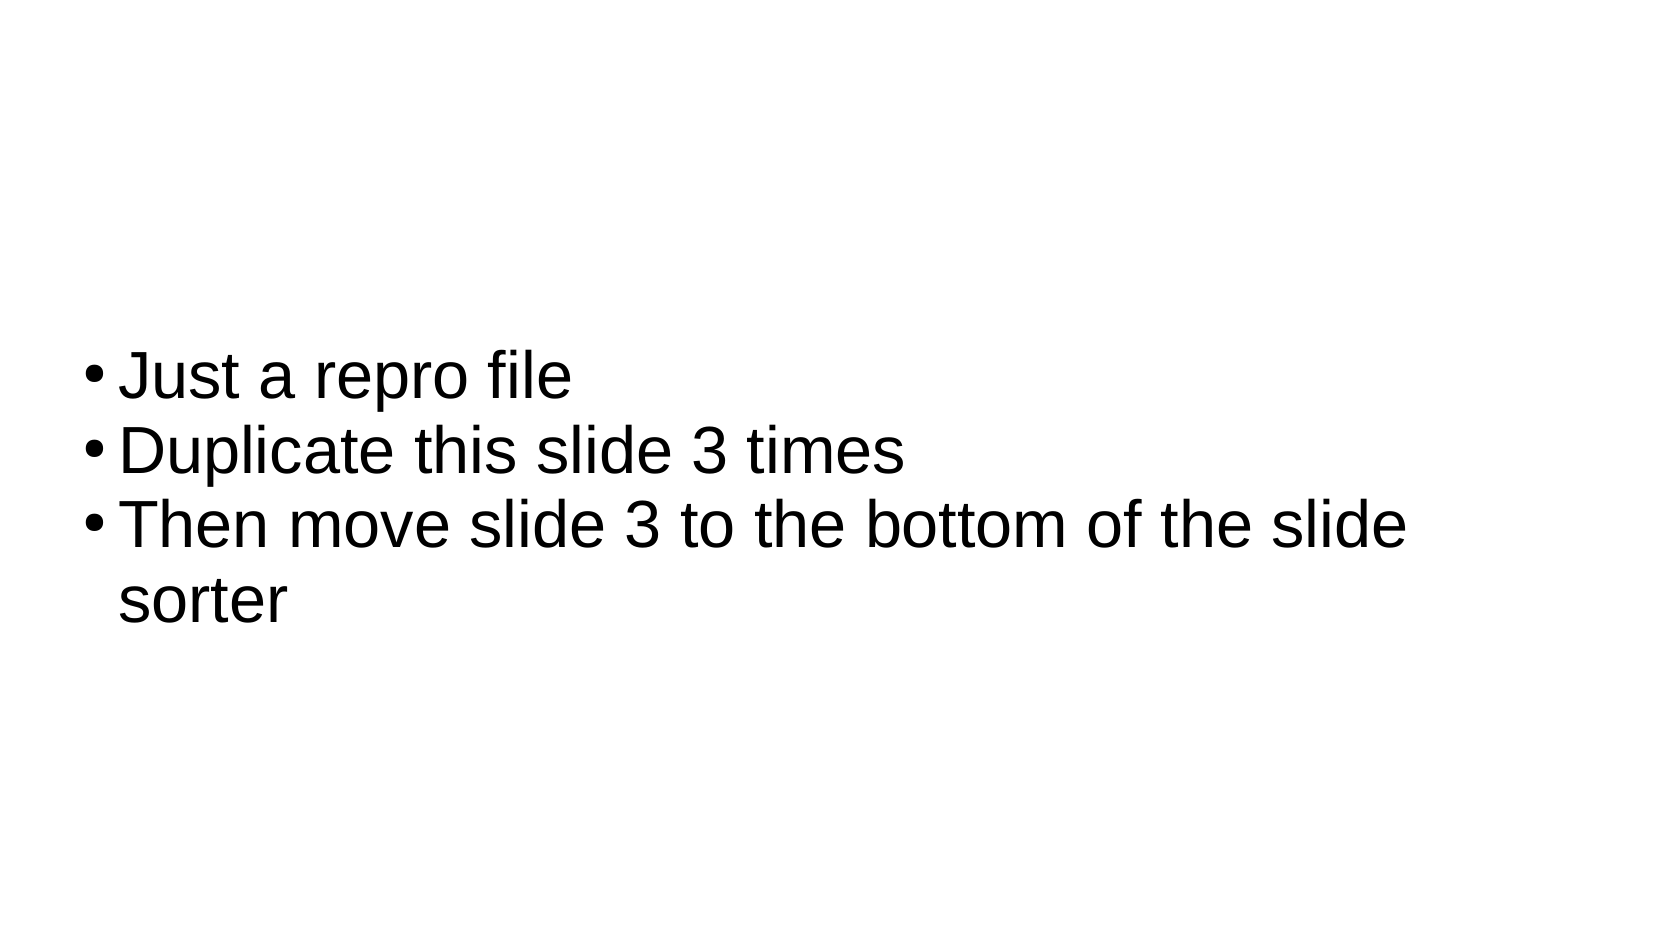

#
Just a repro file
Duplicate this slide 3 times
Then move slide 3 to the bottom of the slide sorter